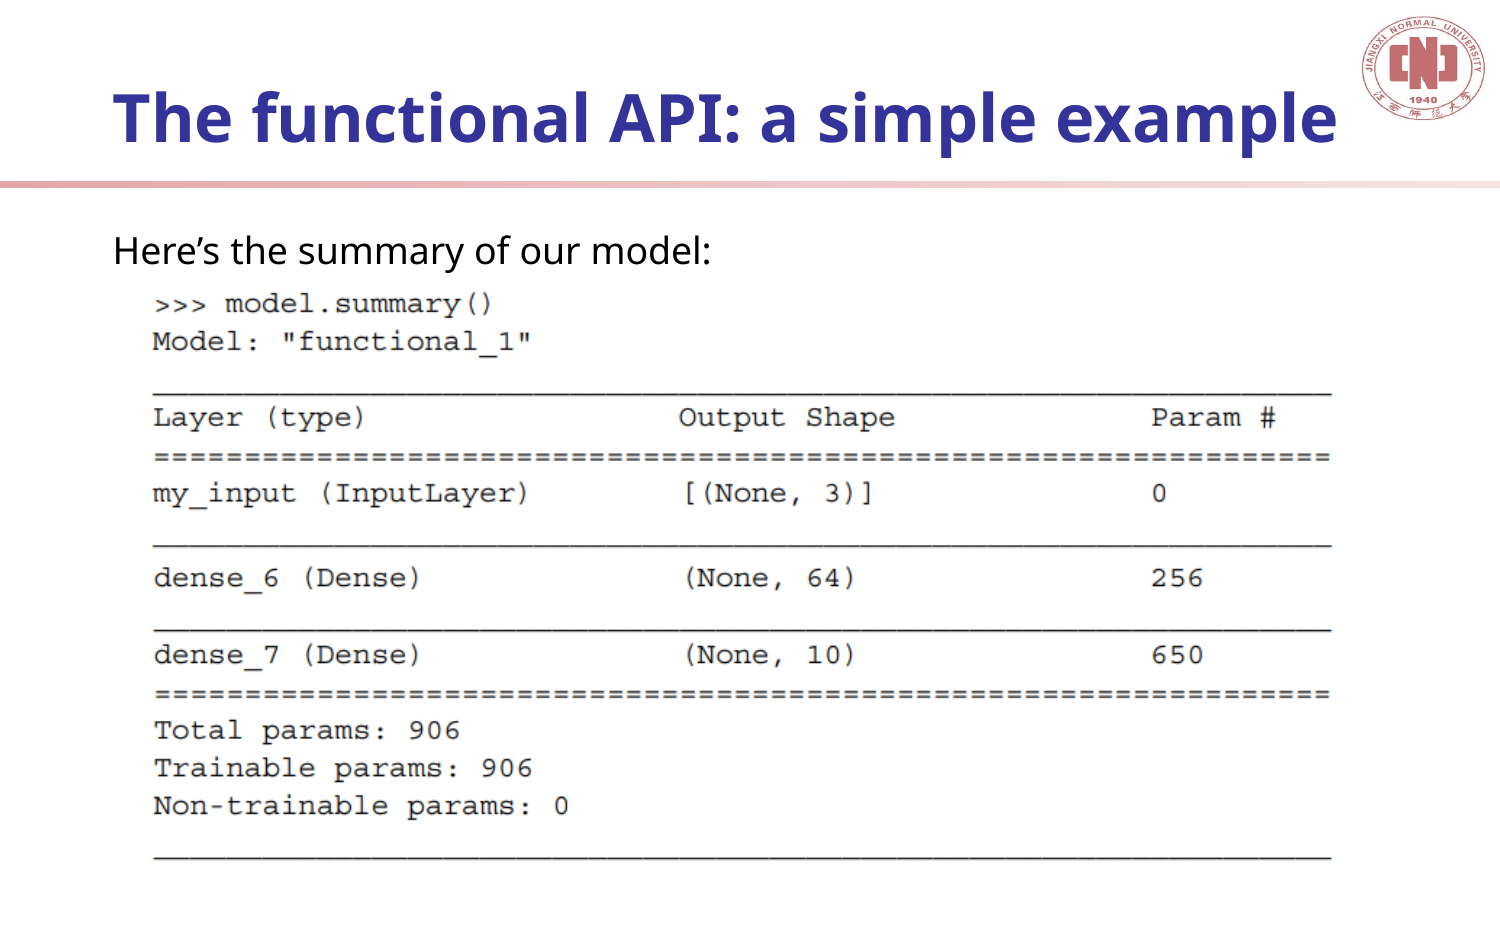

The functional API: a simple example
# Here’s the summary of our model: